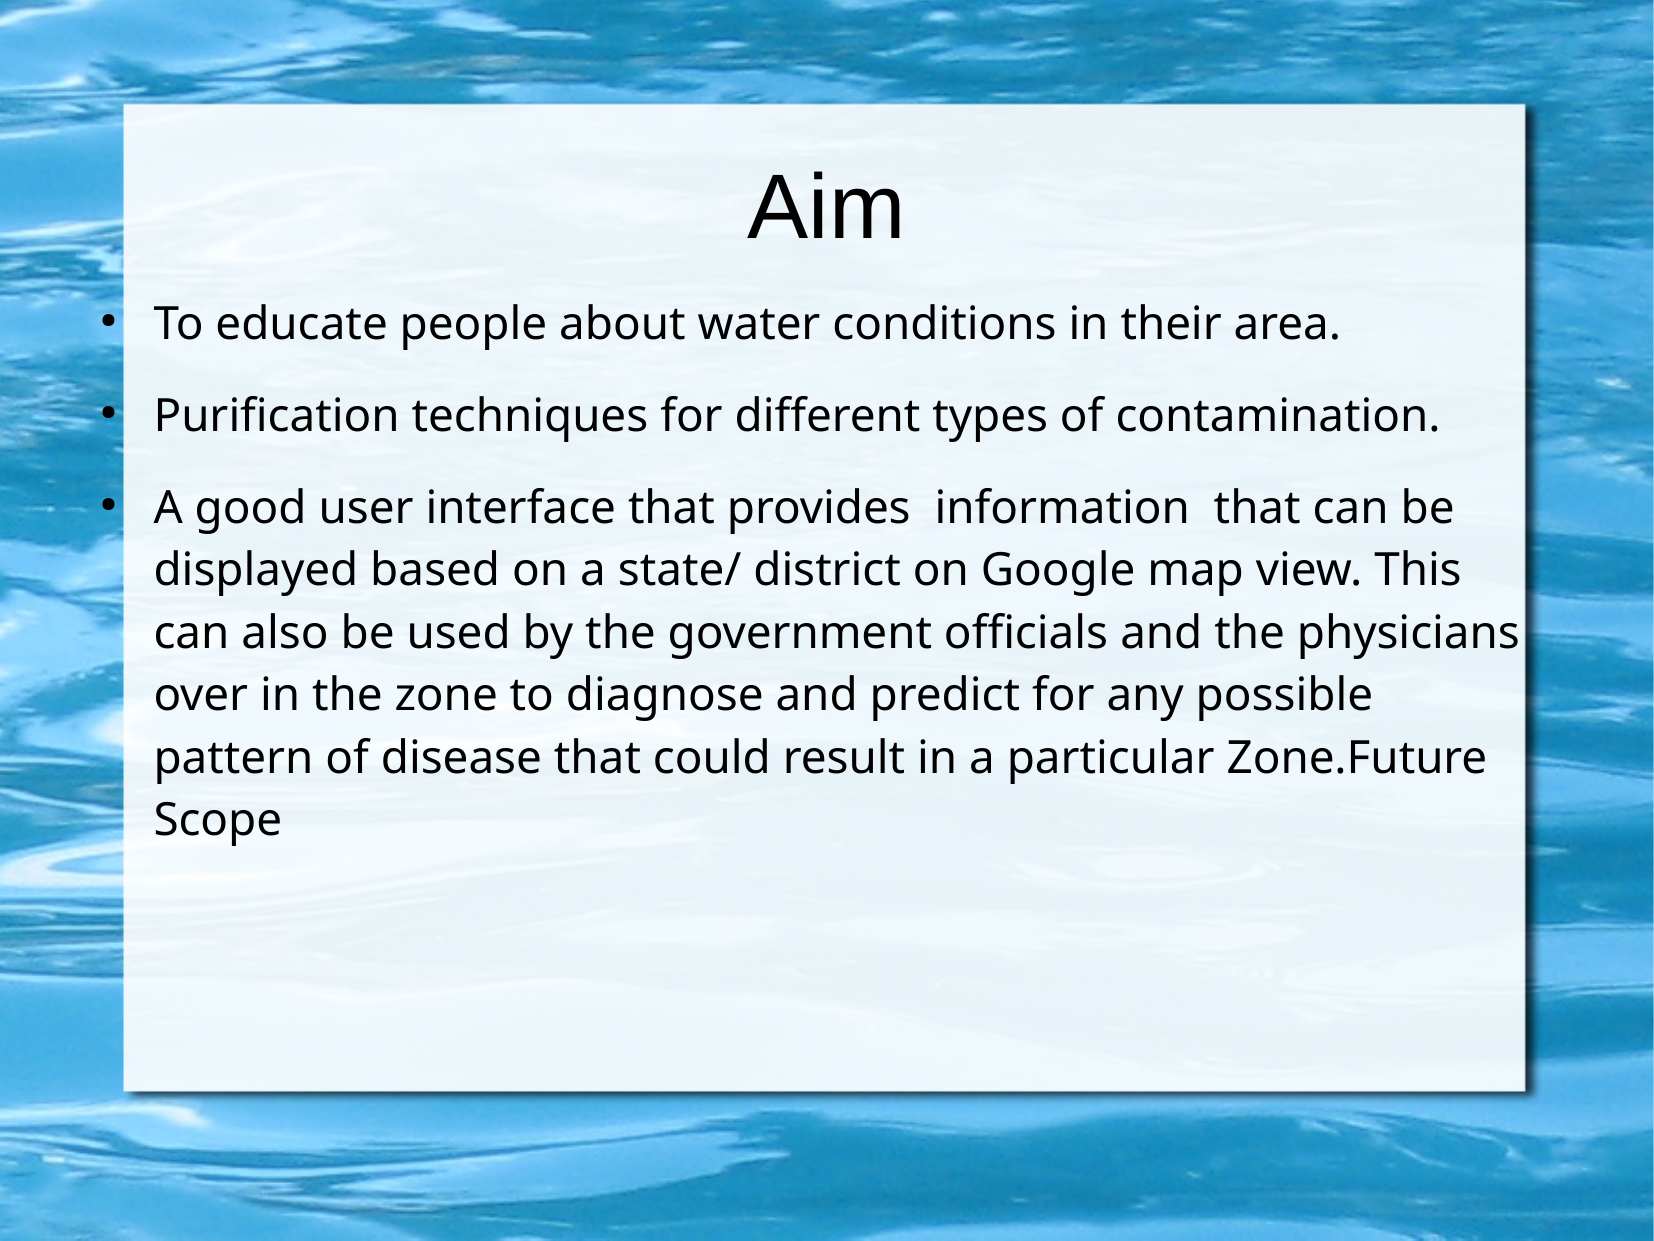

# Aim
To educate people about water conditions in their area.
Purification techniques for different types of contamination.
A good user interface that provides information that can be displayed based on a state/ district on Google map view. This can also be used by the government officials and the physicians over in the zone to diagnose and predict for any possible pattern of disease that could result in a particular Zone.Future Scope